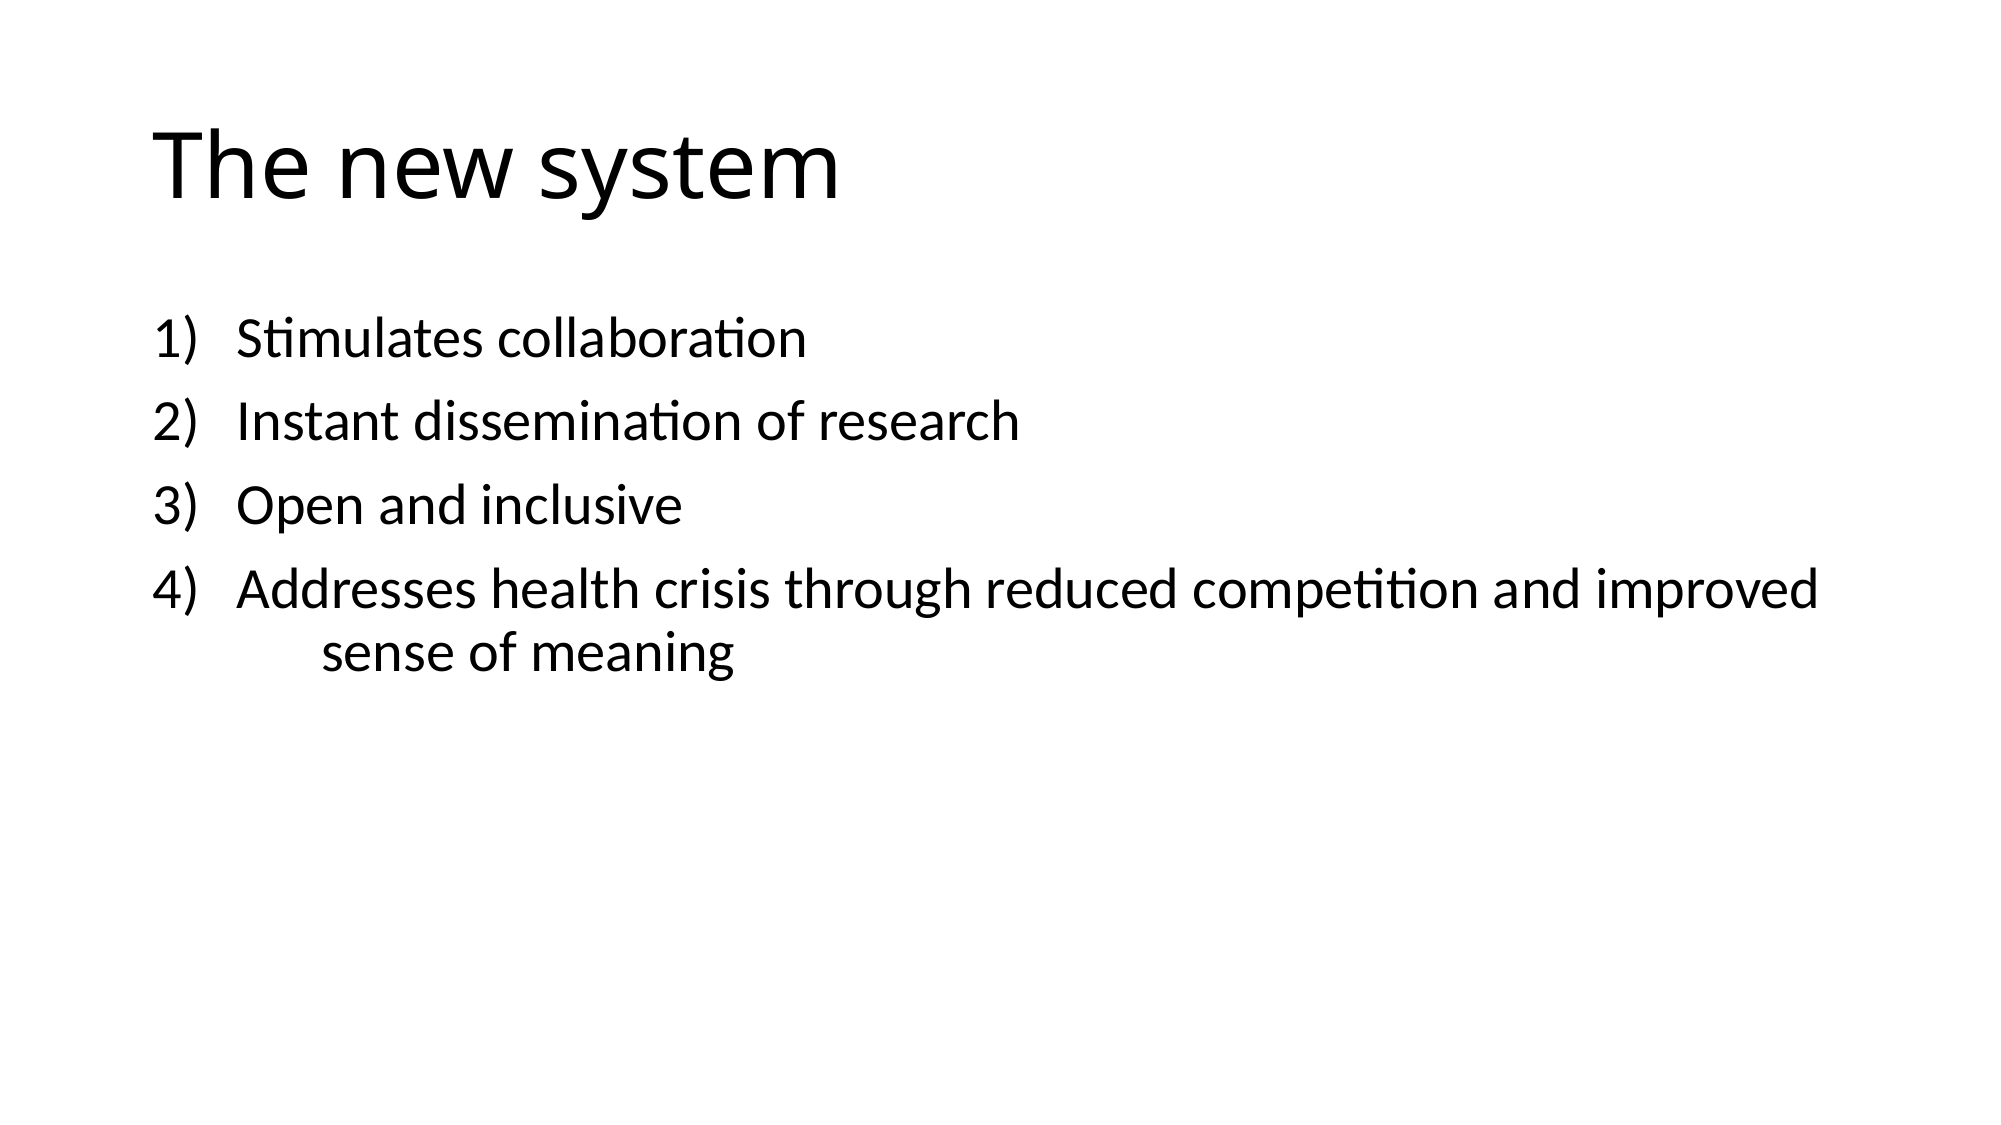

# The new system
Stimulates collaboration
Instant dissemination of research
Open and inclusive
Addresses health crisis through reduced competition and improved sense of meaning